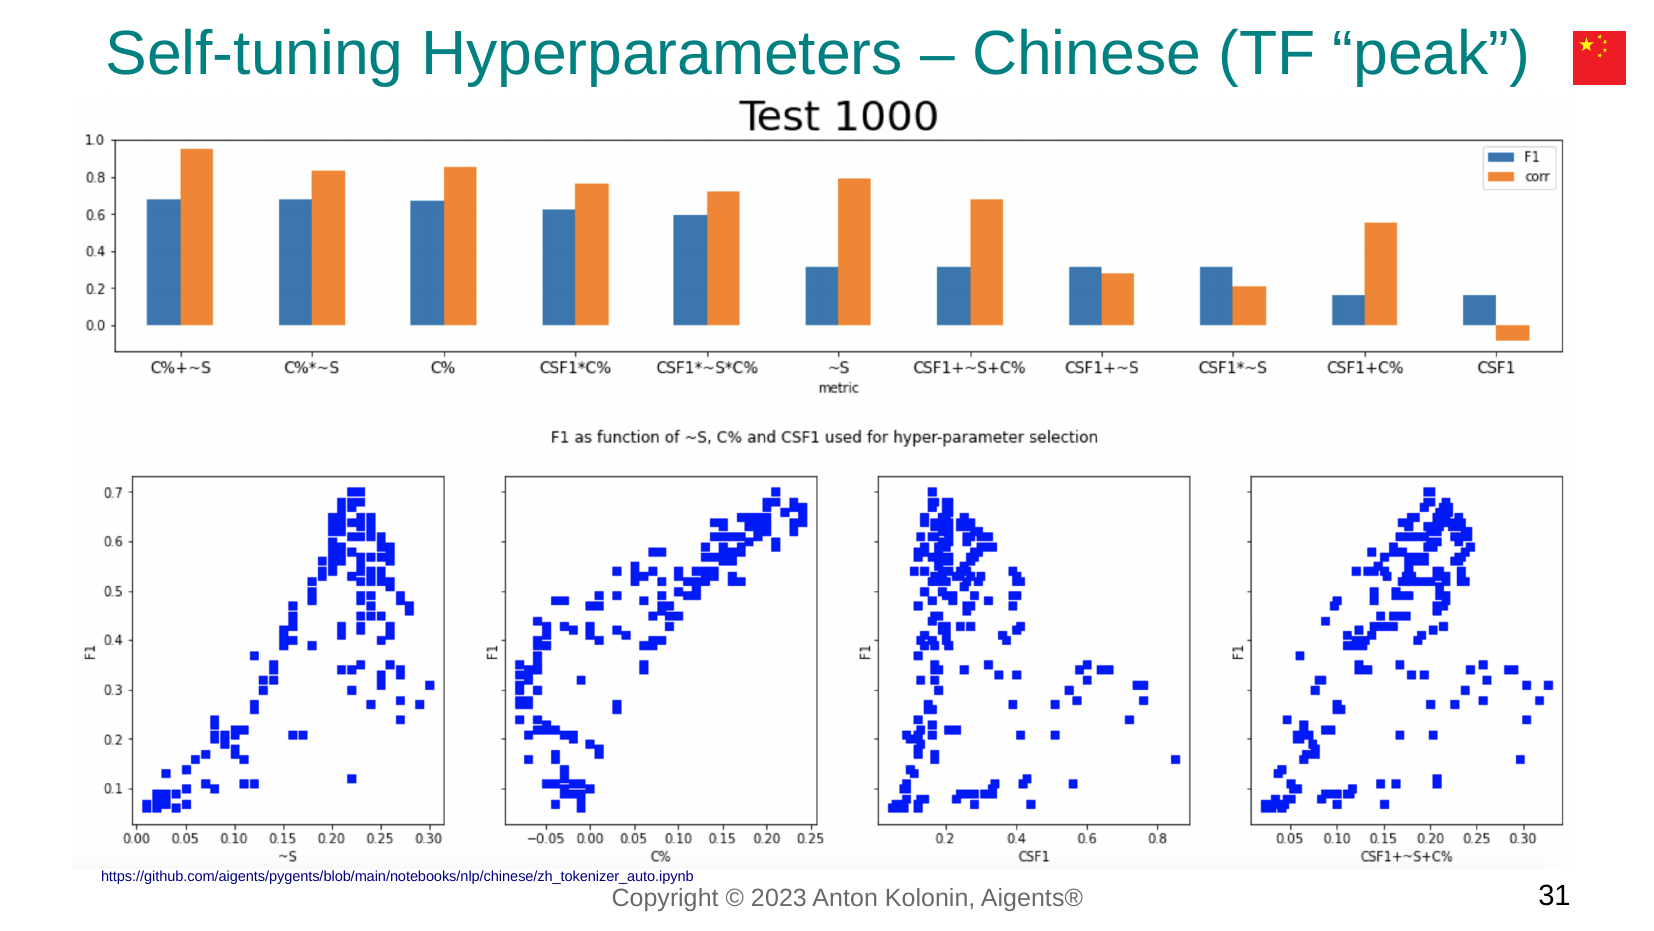

Self-tuning Hyperparameters – Chinese (TF “peak”)
https://github.com/aigents/pygents/blob/main/notebooks/nlp/chinese/zh_tokenizer_auto.ipynb
Copyright © 2023 Anton Kolonin, Aigents®
31